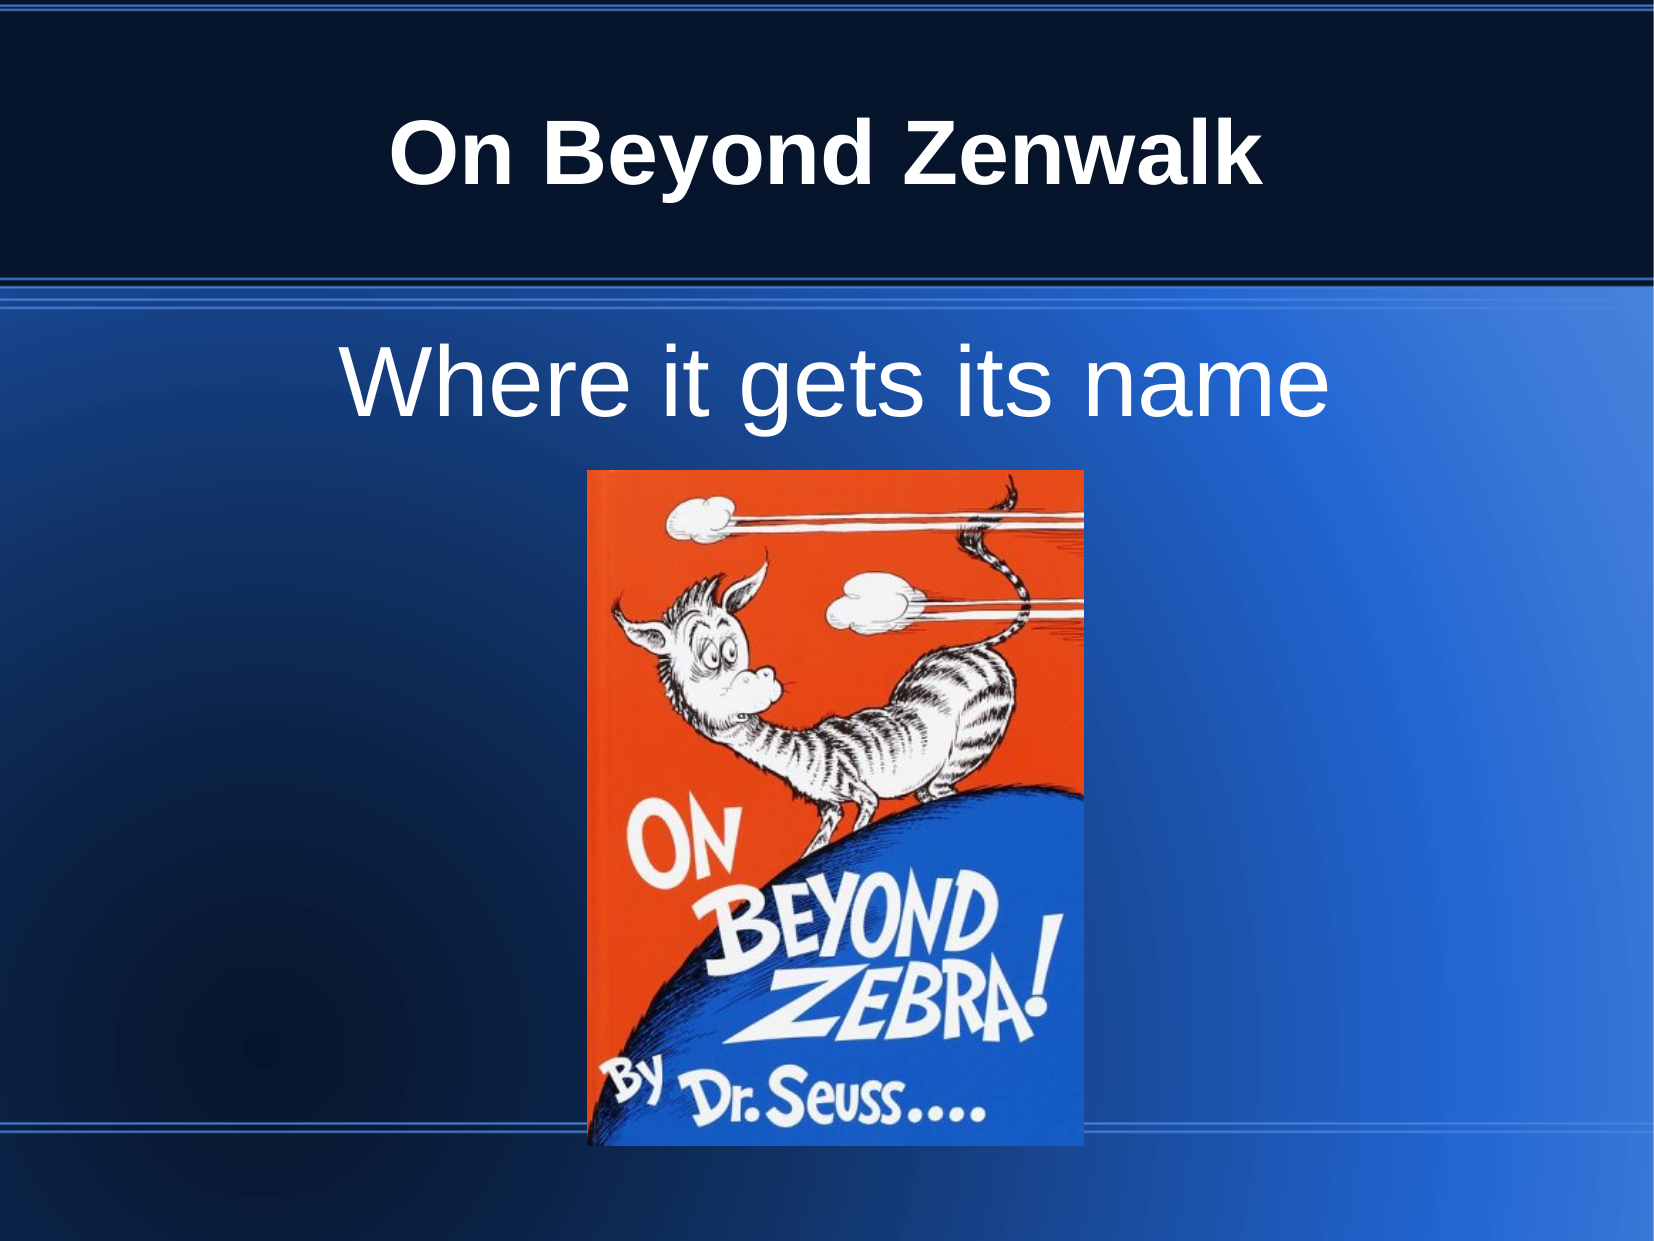

# On Beyond Zenwalk
Where it gets its name